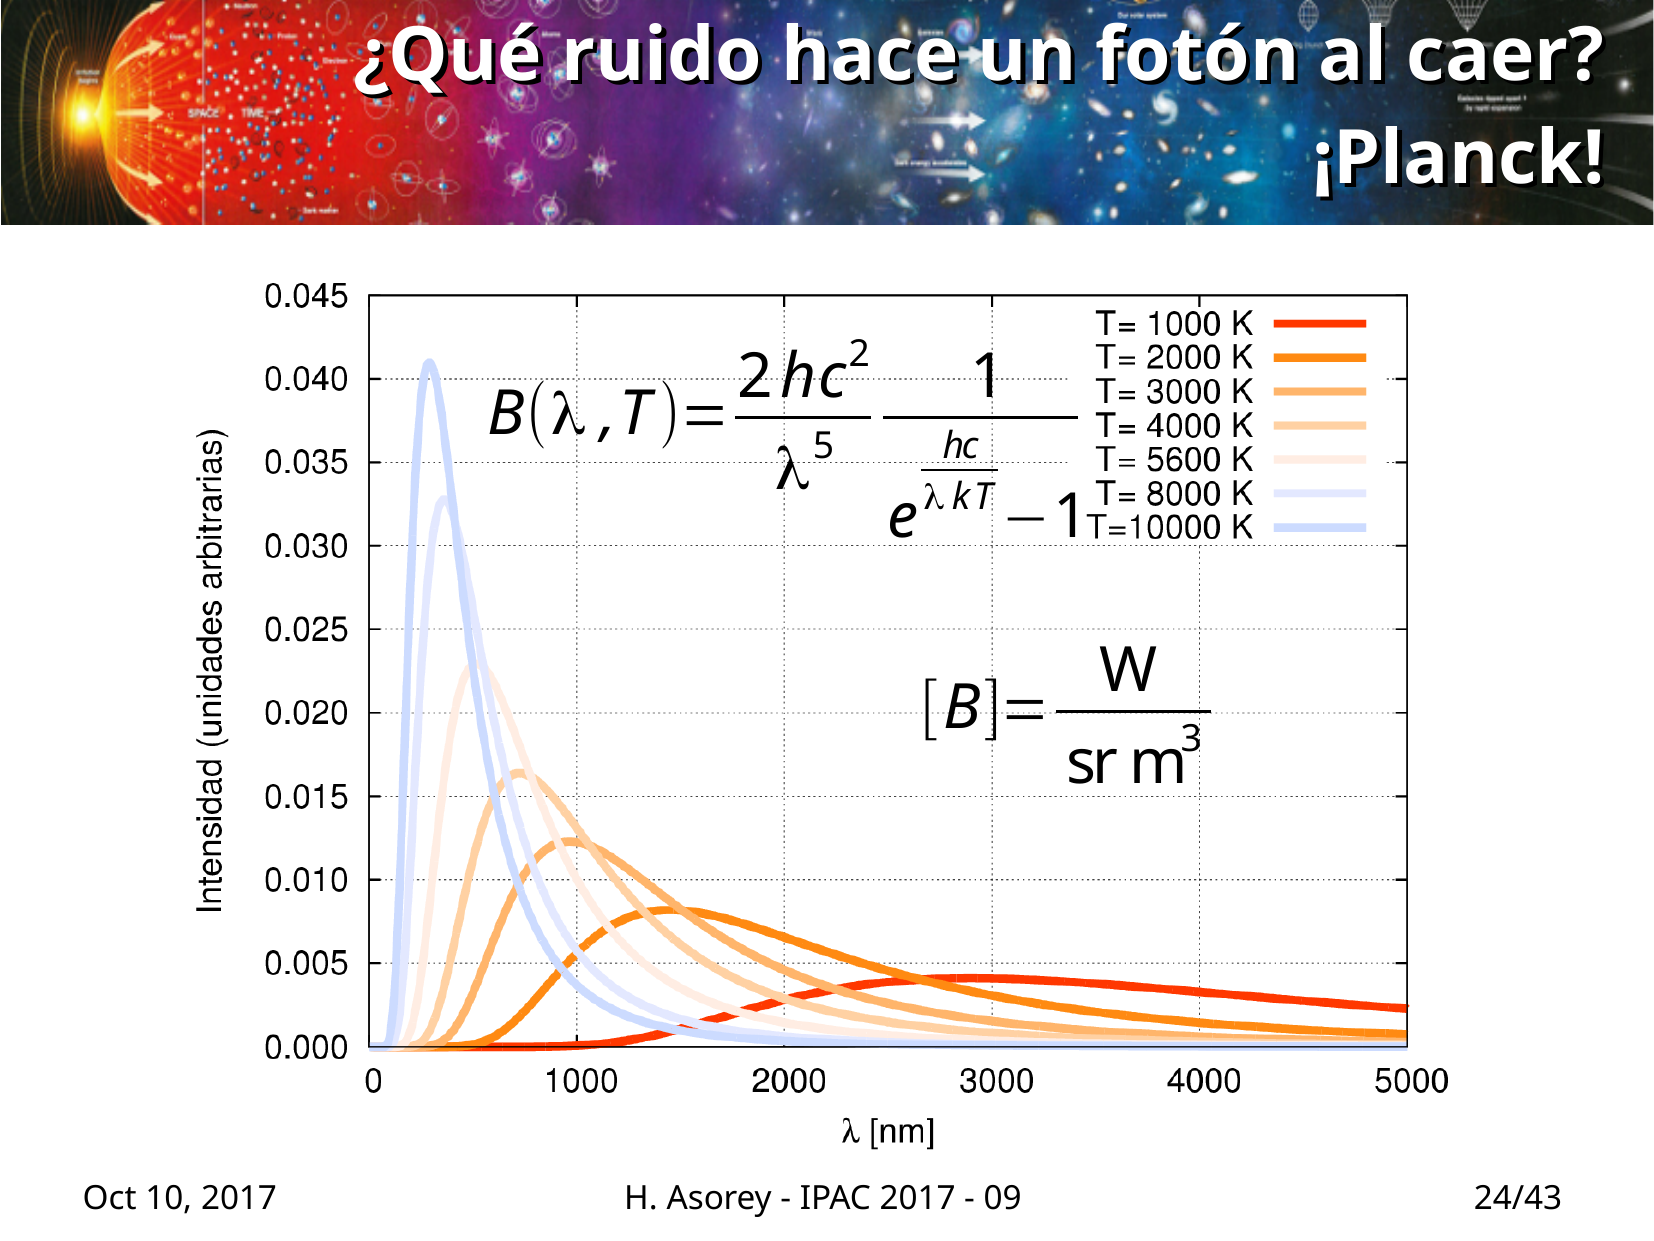

# ¿Qué ruido hace un fotón al caer? ¡Planck!
Oct 10, 2017
H. Asorey - IPAC 2017 - 09
24